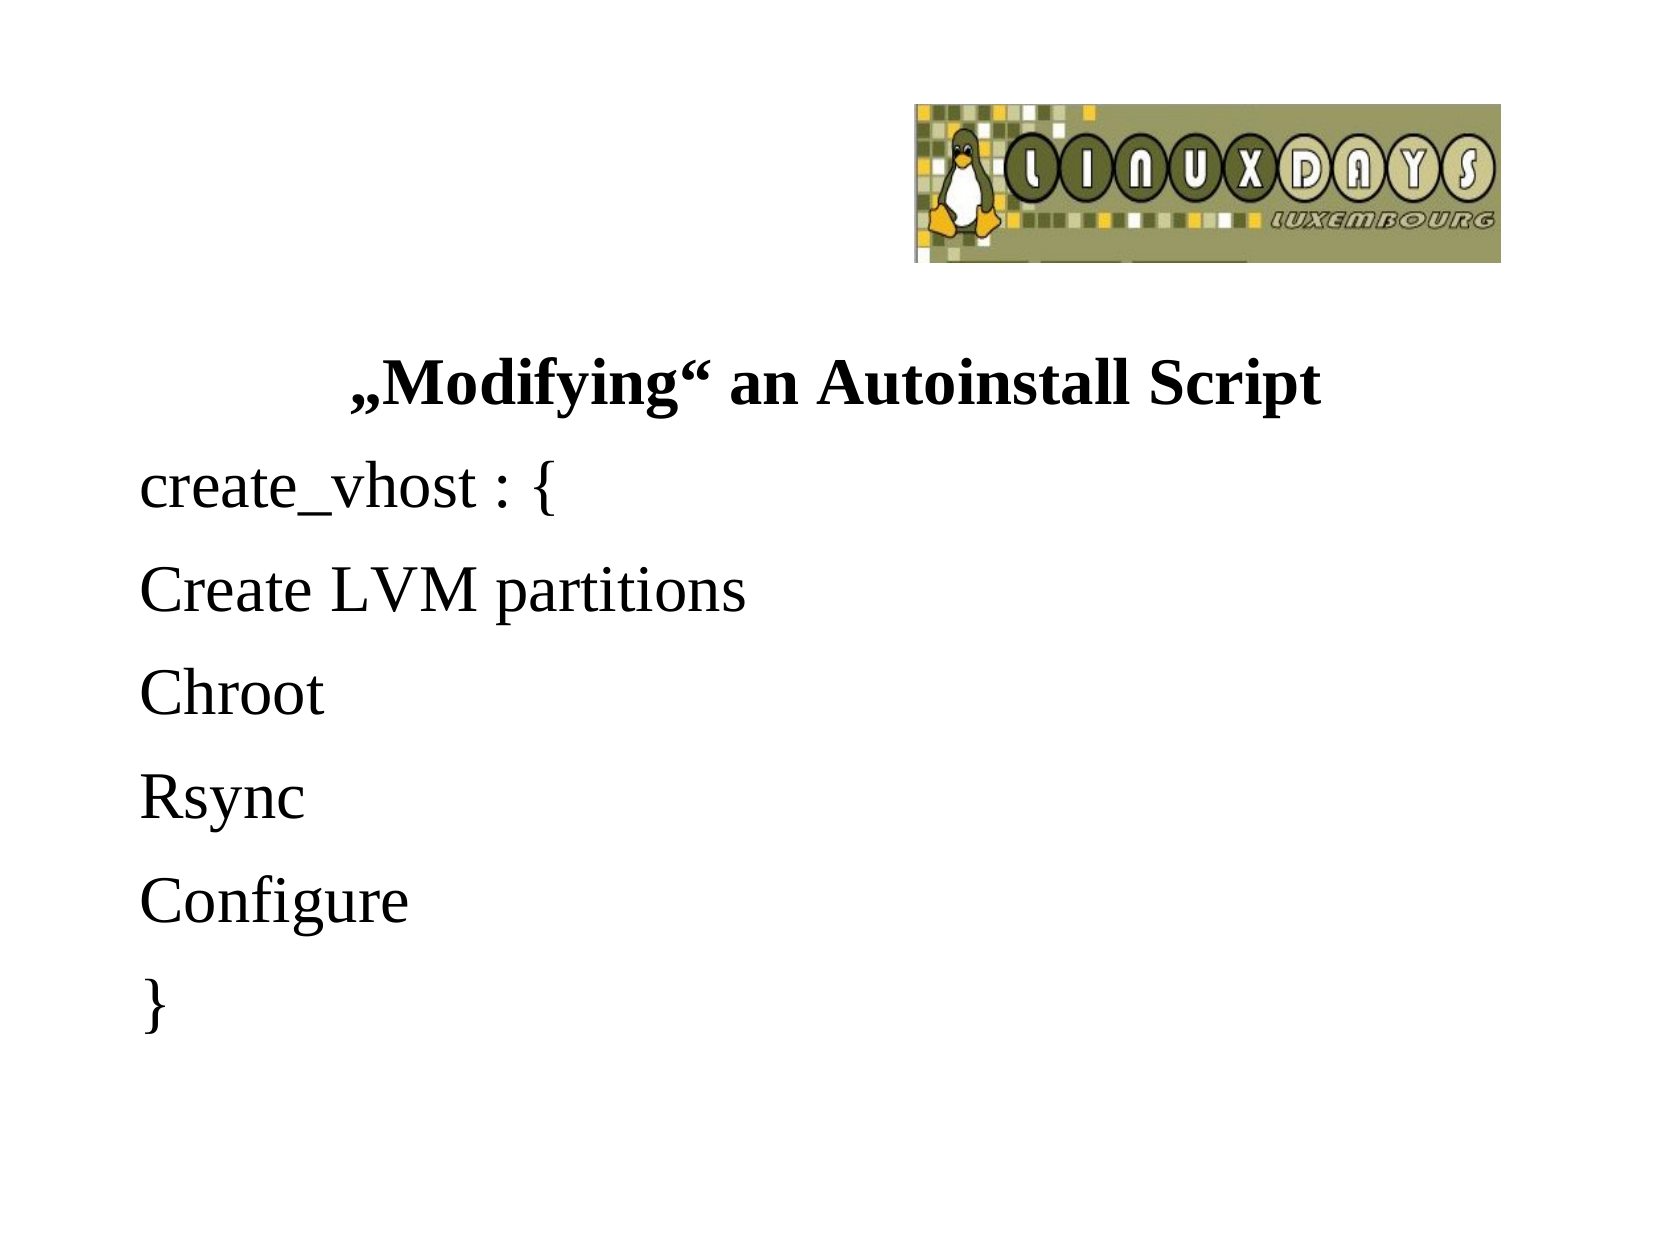

#
„Modifying“ an Autoinstall Script
create_vhost : {
Create LVM partitions
Chroot
Rsync
Configure
}